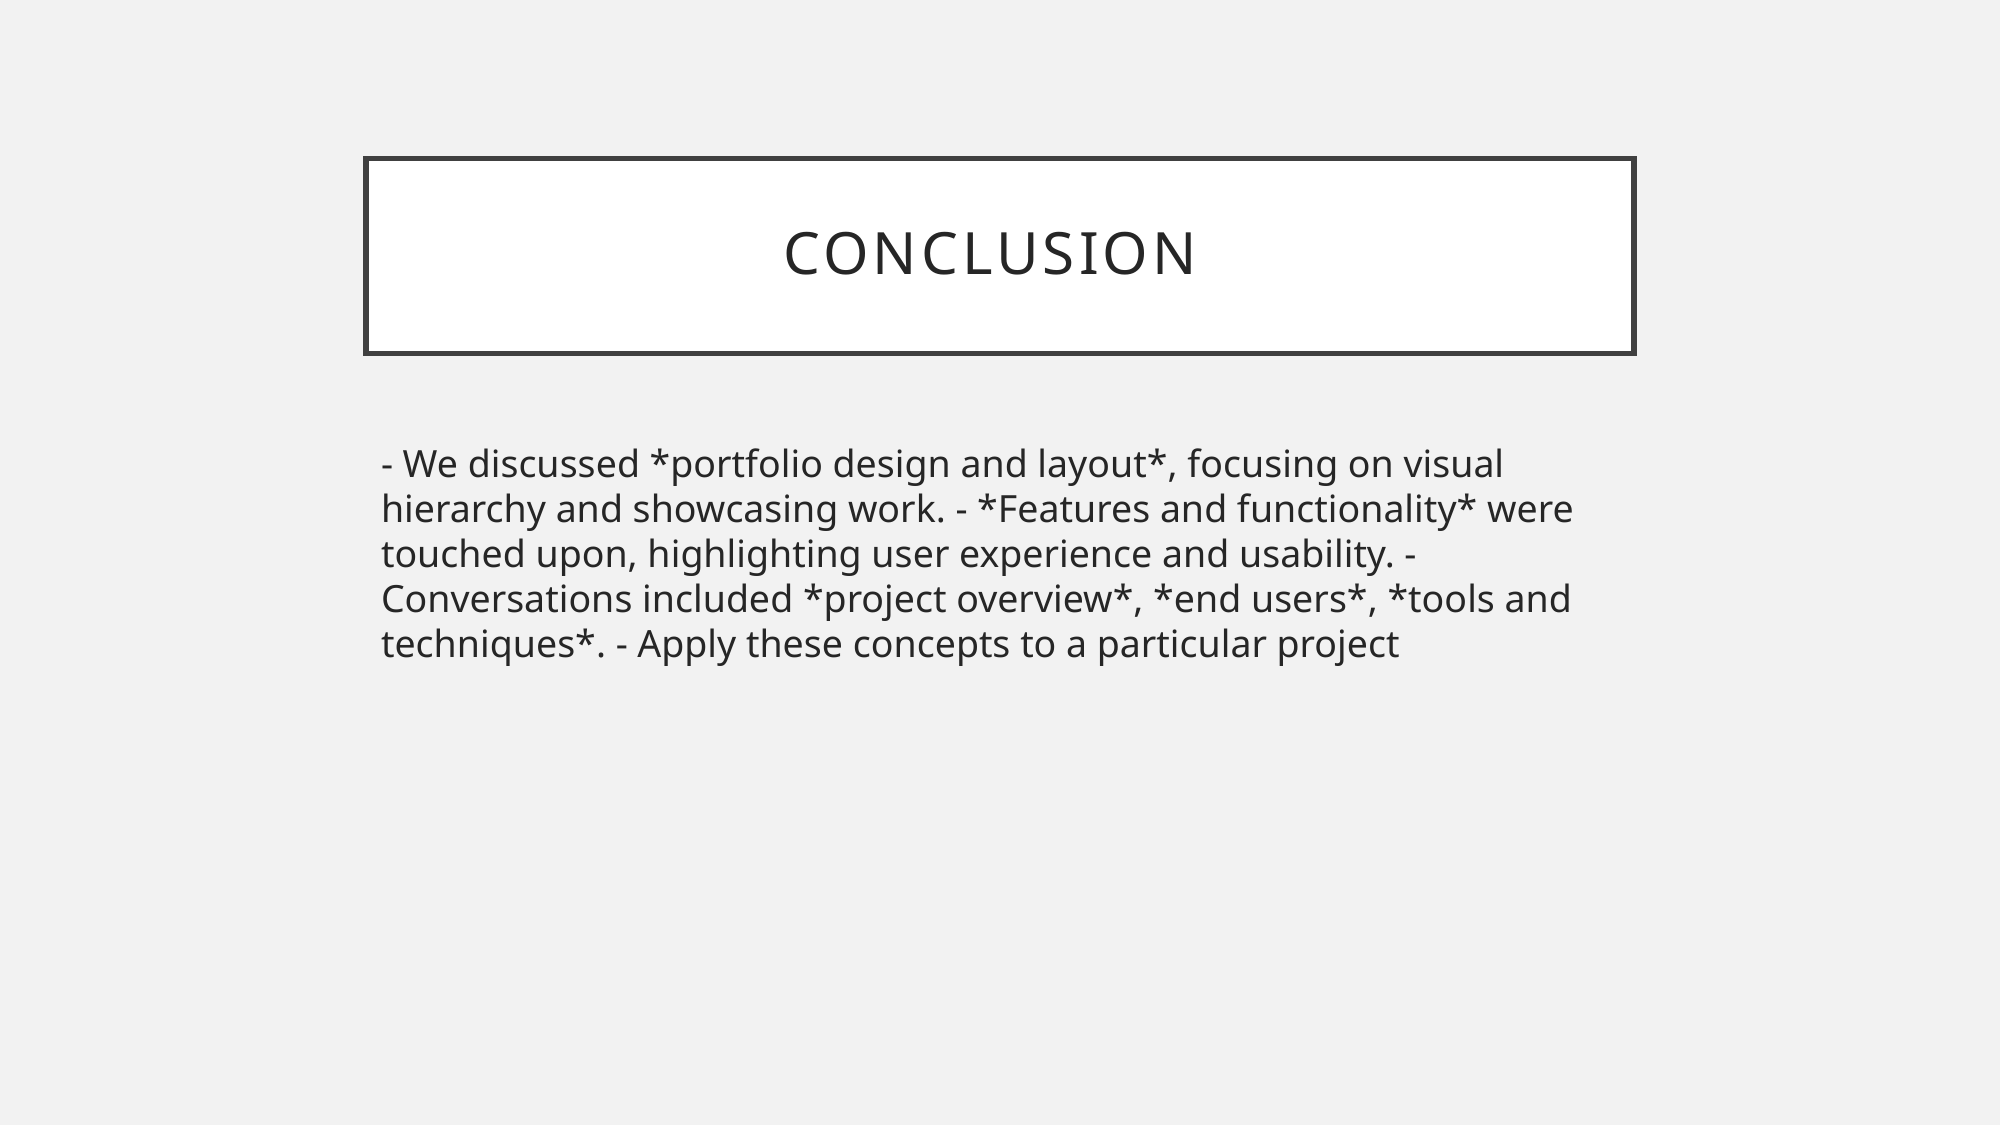

# CONCLUSION
- We discussed *portfolio design and layout*, focusing on visual hierarchy and showcasing work. - *Features and functionality* were touched upon, highlighting user experience and usability. - Conversations included *project overview*, *end users*, *tools and techniques*. - Apply these concepts to a particular project